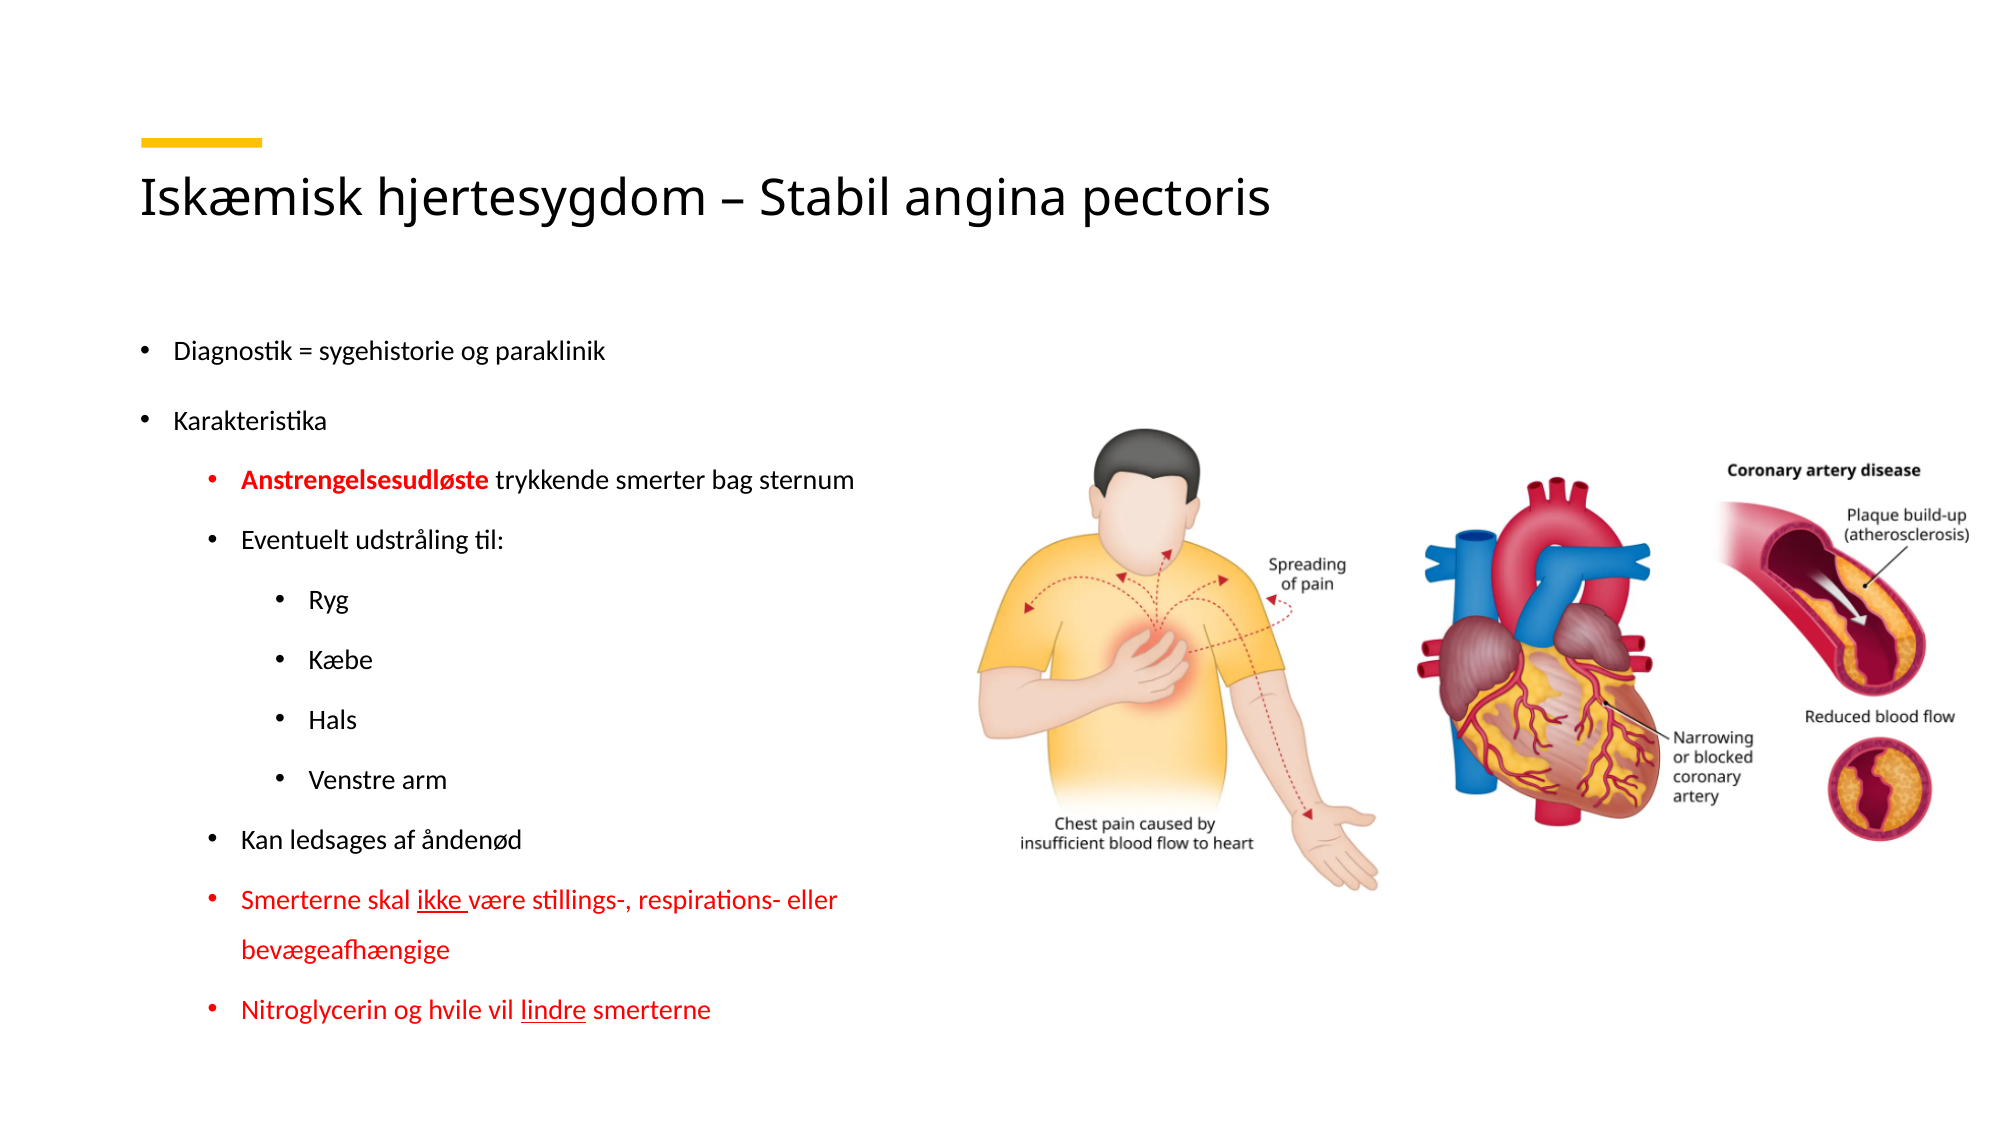

# Iskæmisk hjertesygdom – Stabil angina pectoris
Diagnostik = sygehistorie og paraklinik
Karakteristika
Anstrengelsesudløste trykkende smerter bag sternum
Eventuelt udstråling til:
Ryg
Kæbe
Hals
Venstre arm
Kan ledsages af åndenød
Smerterne skal ikke være stillings-, respirations- eller bevægeafhængige
Nitroglycerin og hvile vil lindre smerterne